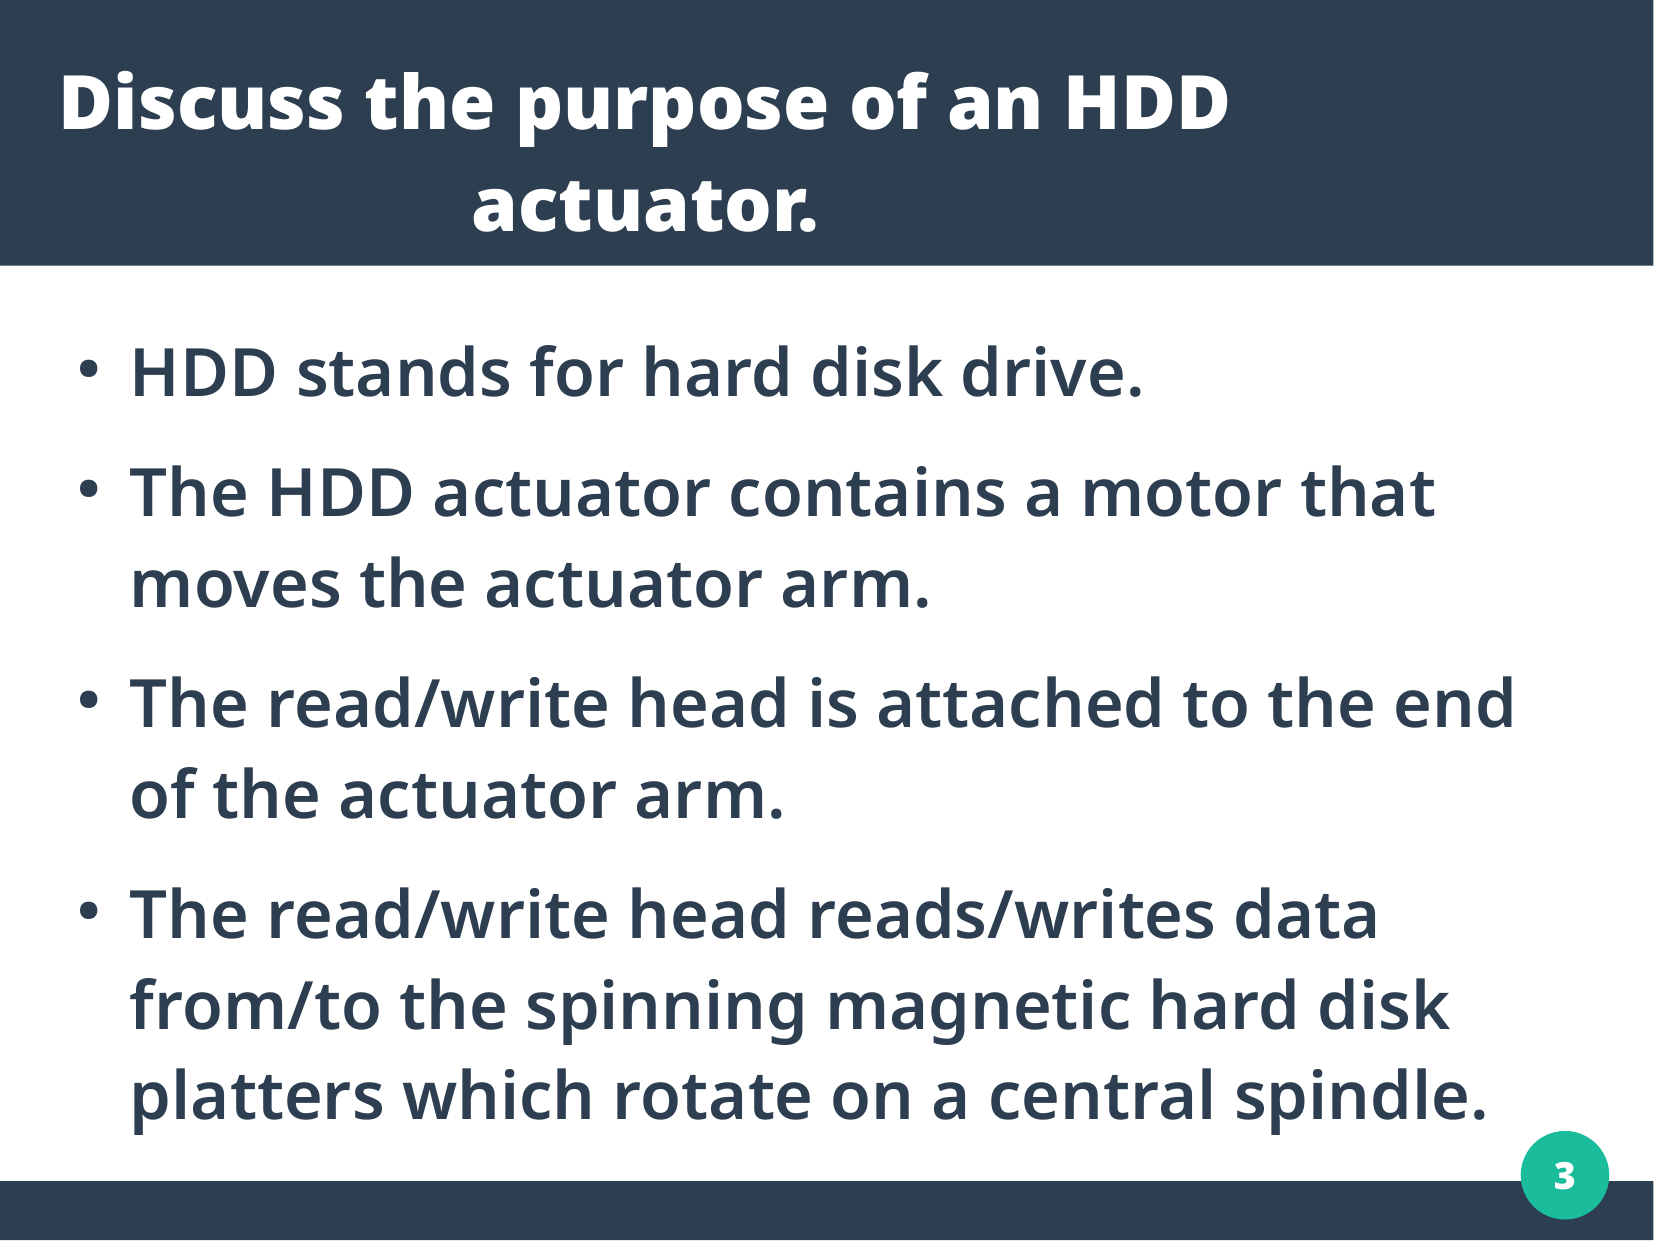

# Discuss the purpose of an HDD actuator.
HDD stands for hard disk drive.
The HDD actuator contains a motor that moves the actuator arm.
The read/write head is attached to the end of the actuator arm.
The read/write head reads/writes data from/to the spinning magnetic hard disk platters which rotate on a central spindle.
3